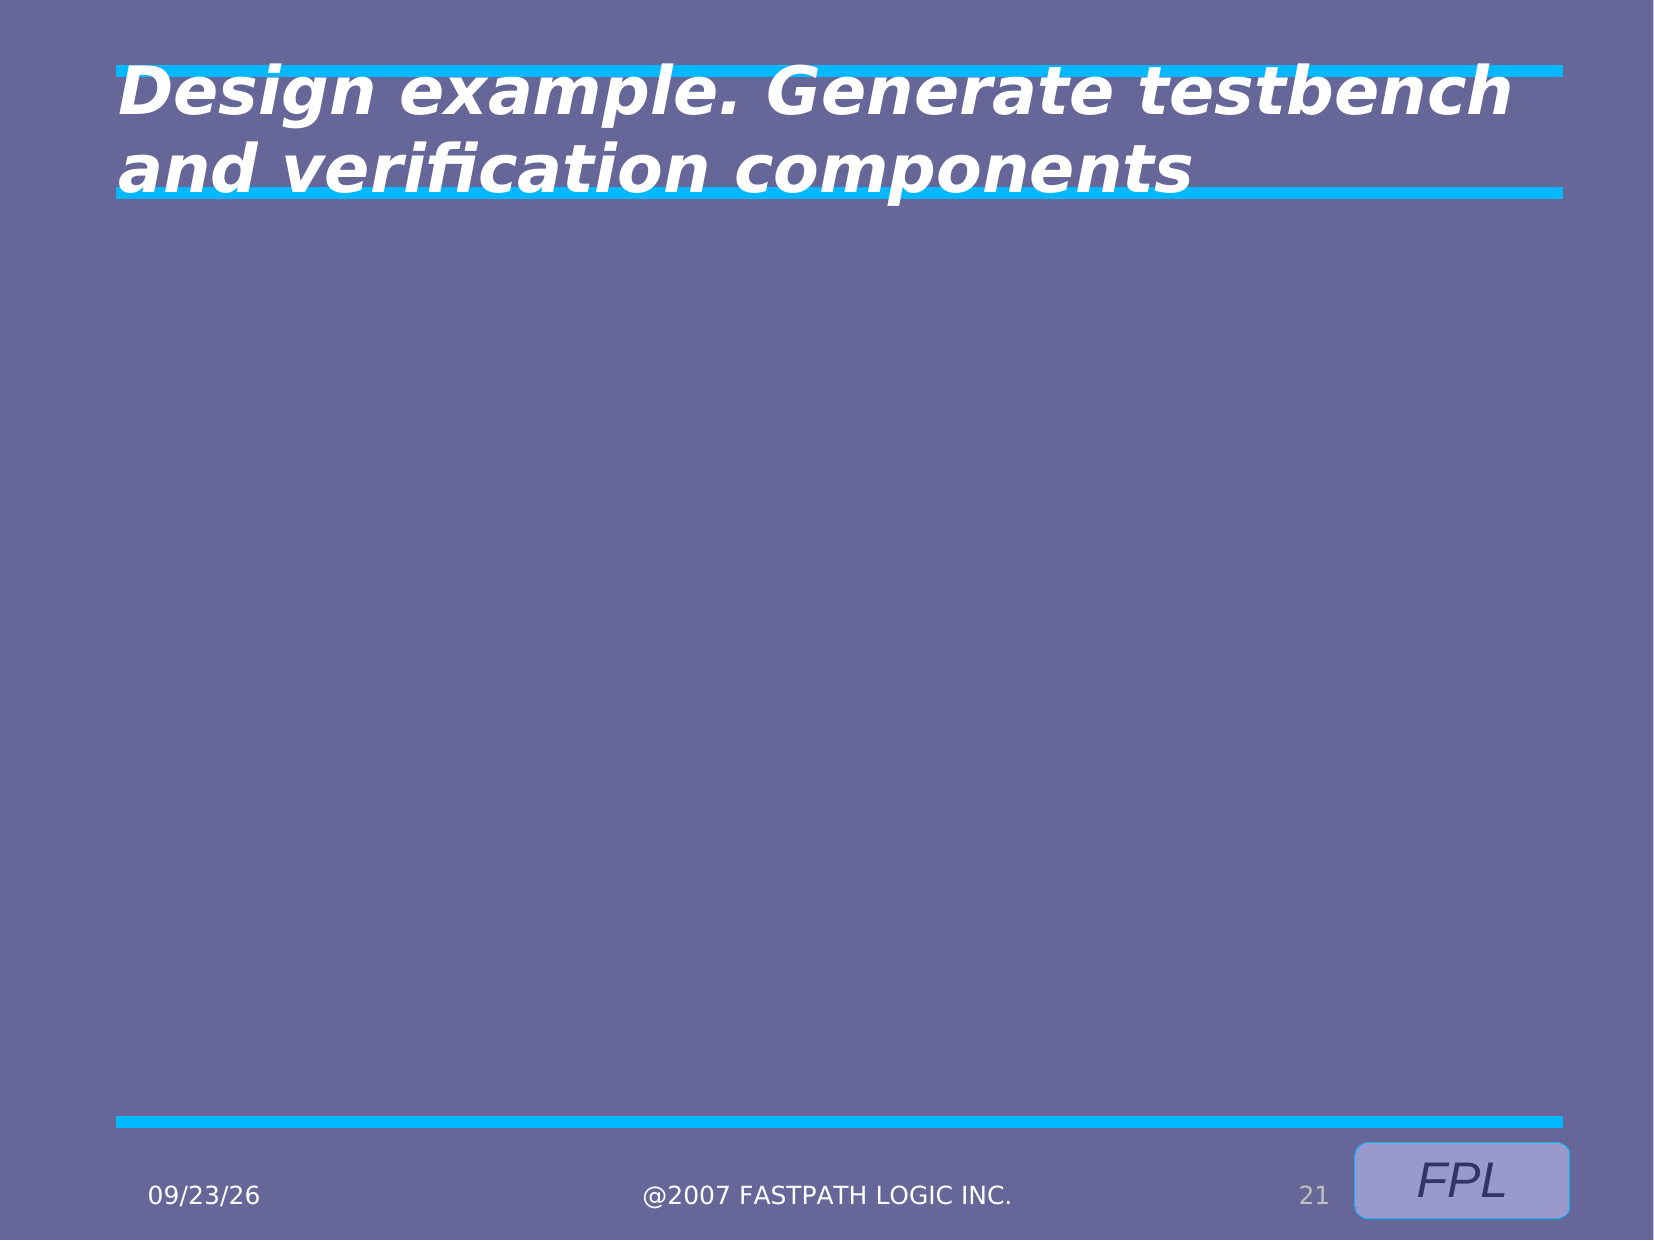

# Design example. Generate testbench and verification components
@2007 FASTPATH LOGIC INC.
21